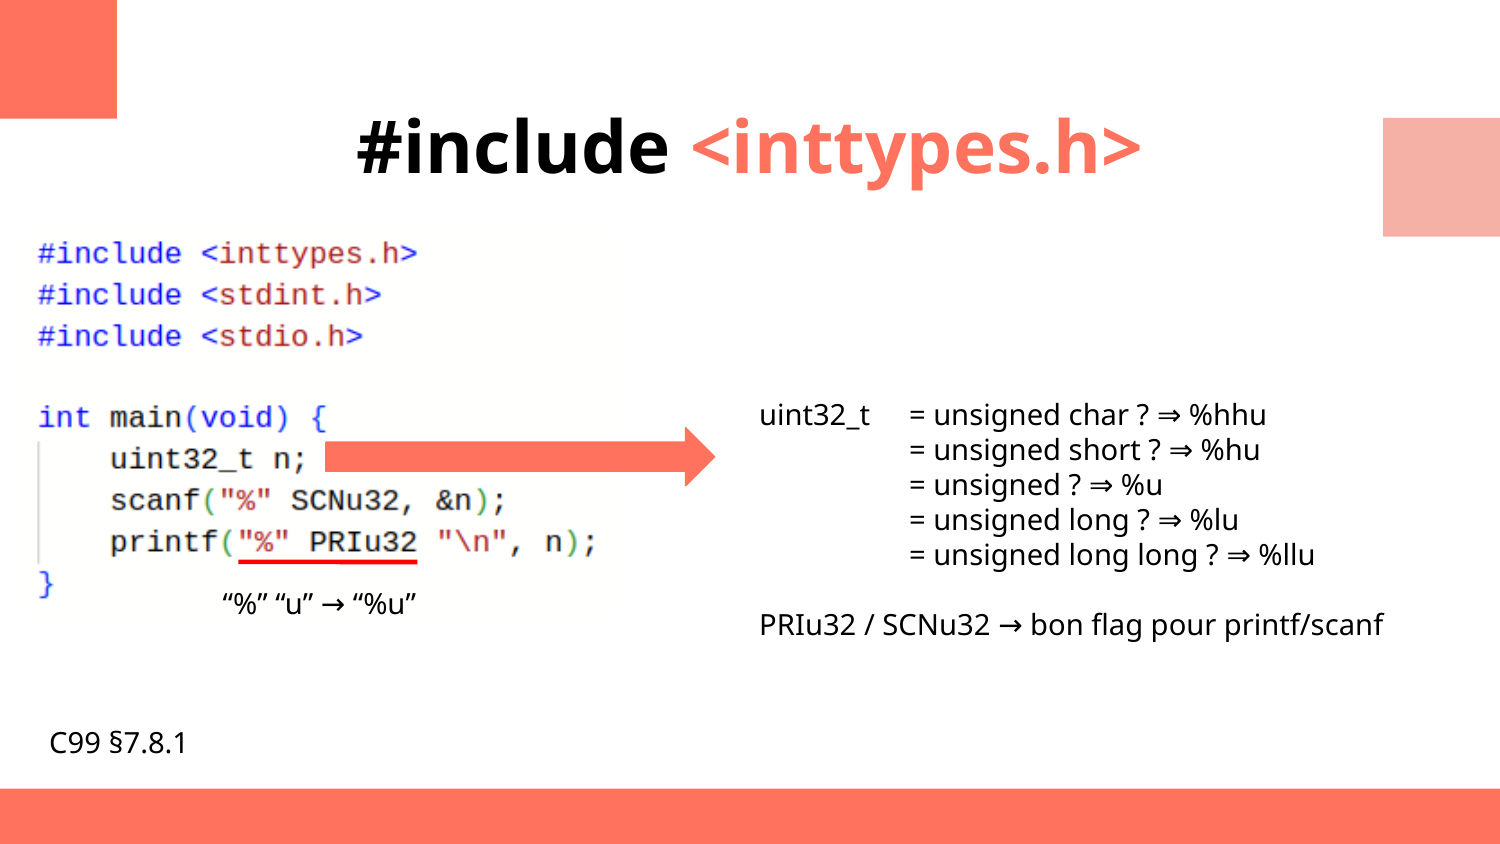

# #include <inttypes.h>
uint32_t	= unsigned char ? ⇒ %hhu
		= unsigned short ? ⇒ %hu
= unsigned ? ⇒ %u
	 	= unsigned long ? ⇒ %lu
		= unsigned long long ? ⇒ %llu
PRIu32 / SCNu32 → bon flag pour printf/scanf
“%” “u” → “%u”
C99 §7.8.1